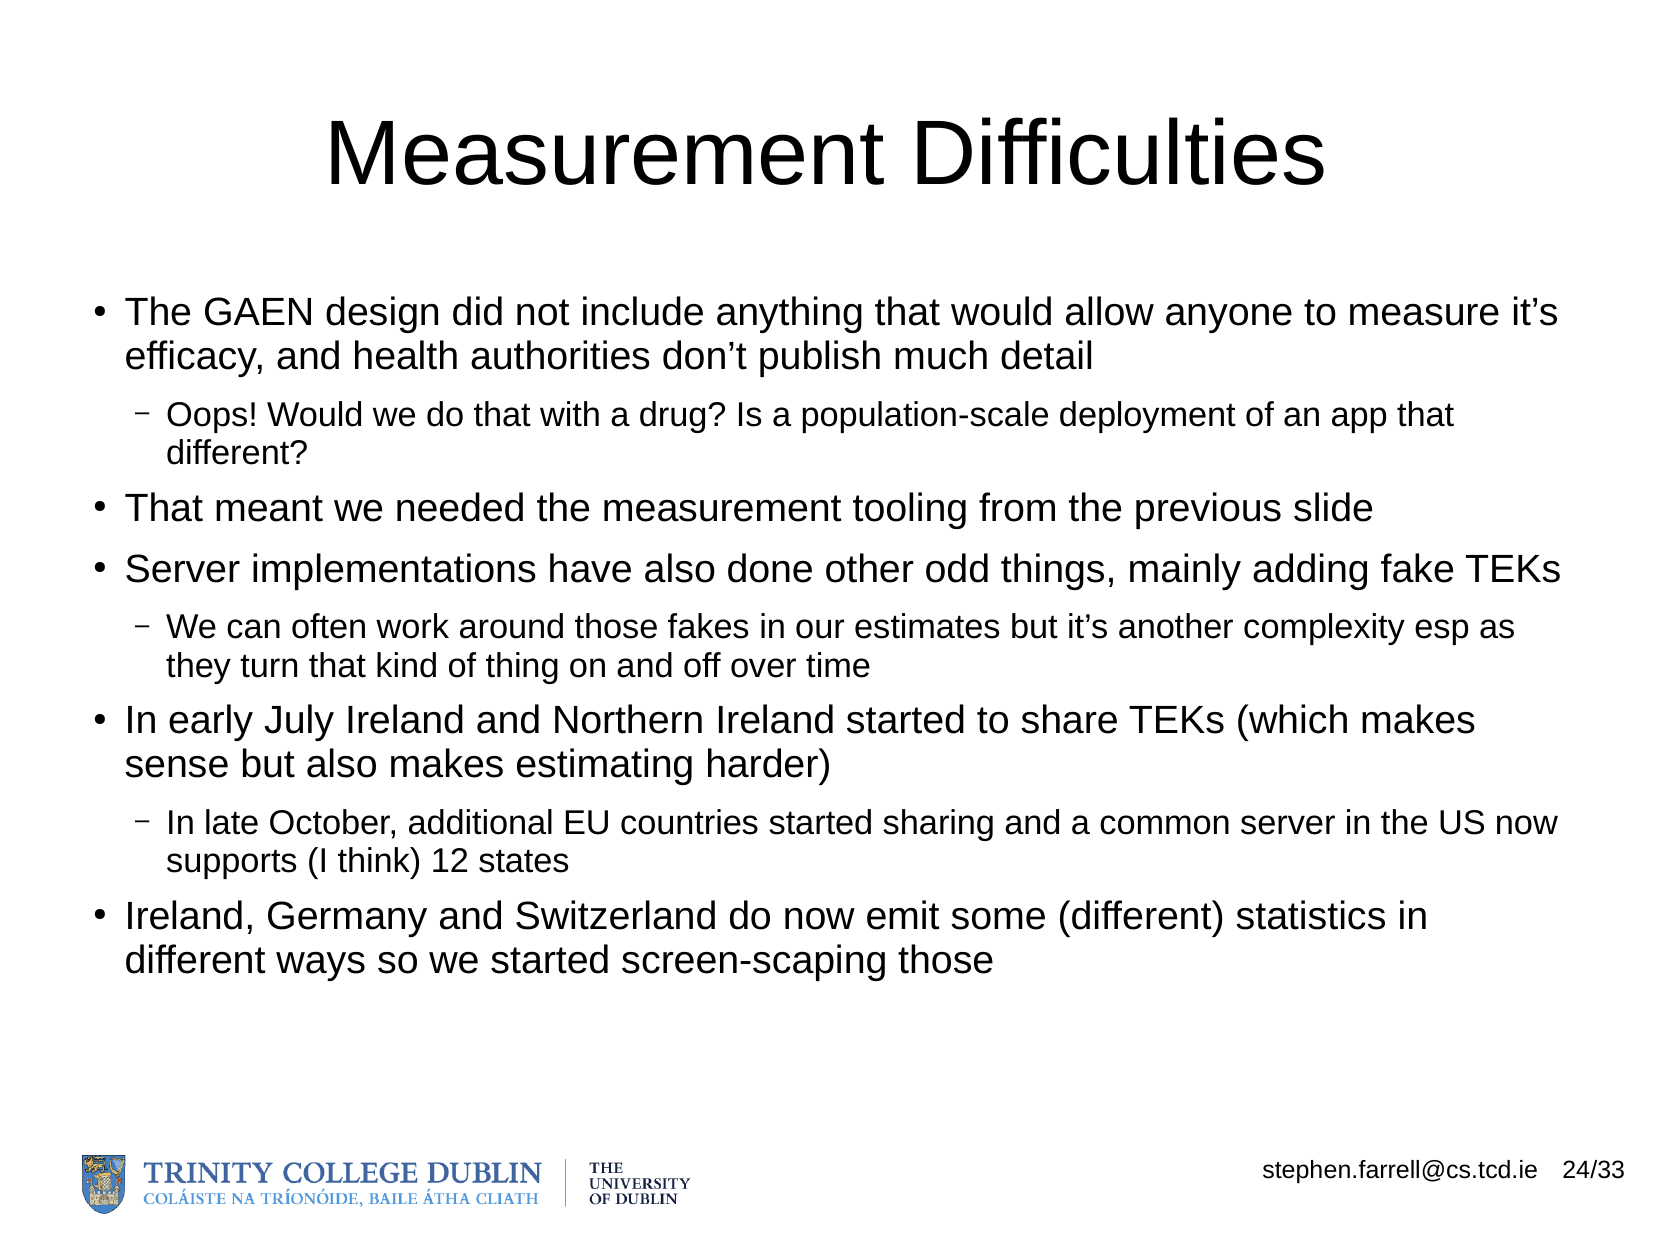

# Measurement Difficulties
The GAEN design did not include anything that would allow anyone to measure it’s efficacy, and health authorities don’t publish much detail
Oops! Would we do that with a drug? Is a population-scale deployment of an app that different?
That meant we needed the measurement tooling from the previous slide
Server implementations have also done other odd things, mainly adding fake TEKs
We can often work around those fakes in our estimates but it’s another complexity esp as they turn that kind of thing on and off over time
In early July Ireland and Northern Ireland started to share TEKs (which makes sense but also makes estimating harder)
In late October, additional EU countries started sharing and a common server in the US now supports (I think) 12 states
Ireland, Germany and Switzerland do now emit some (different) statistics in different ways so we started screen-scaping those